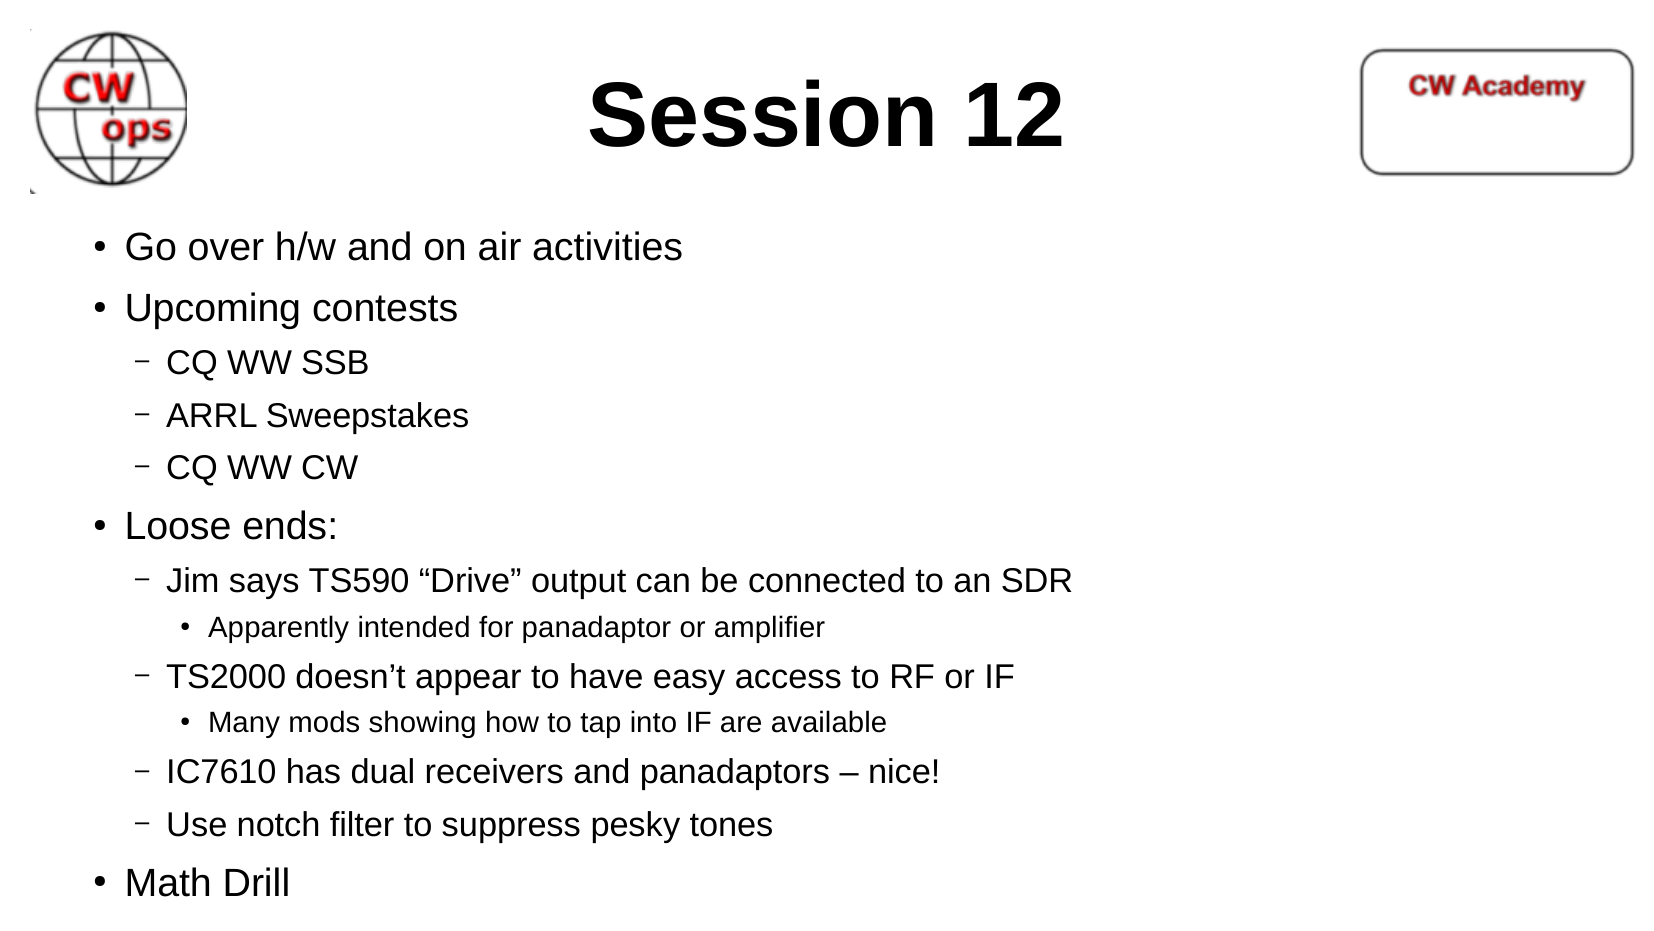

Session 12
# Go over h/w and on air activities
Upcoming contests
CQ WW SSB
ARRL Sweepstakes
CQ WW CW
Loose ends:
Jim says TS590 “Drive” output can be connected to an SDR
Apparently intended for panadaptor or amplifier
TS2000 doesn’t appear to have easy access to RF or IF
Many mods showing how to tap into IF are available
IC7610 has dual receivers and panadaptors – nice!
Use notch filter to suppress pesky tones
Math Drill